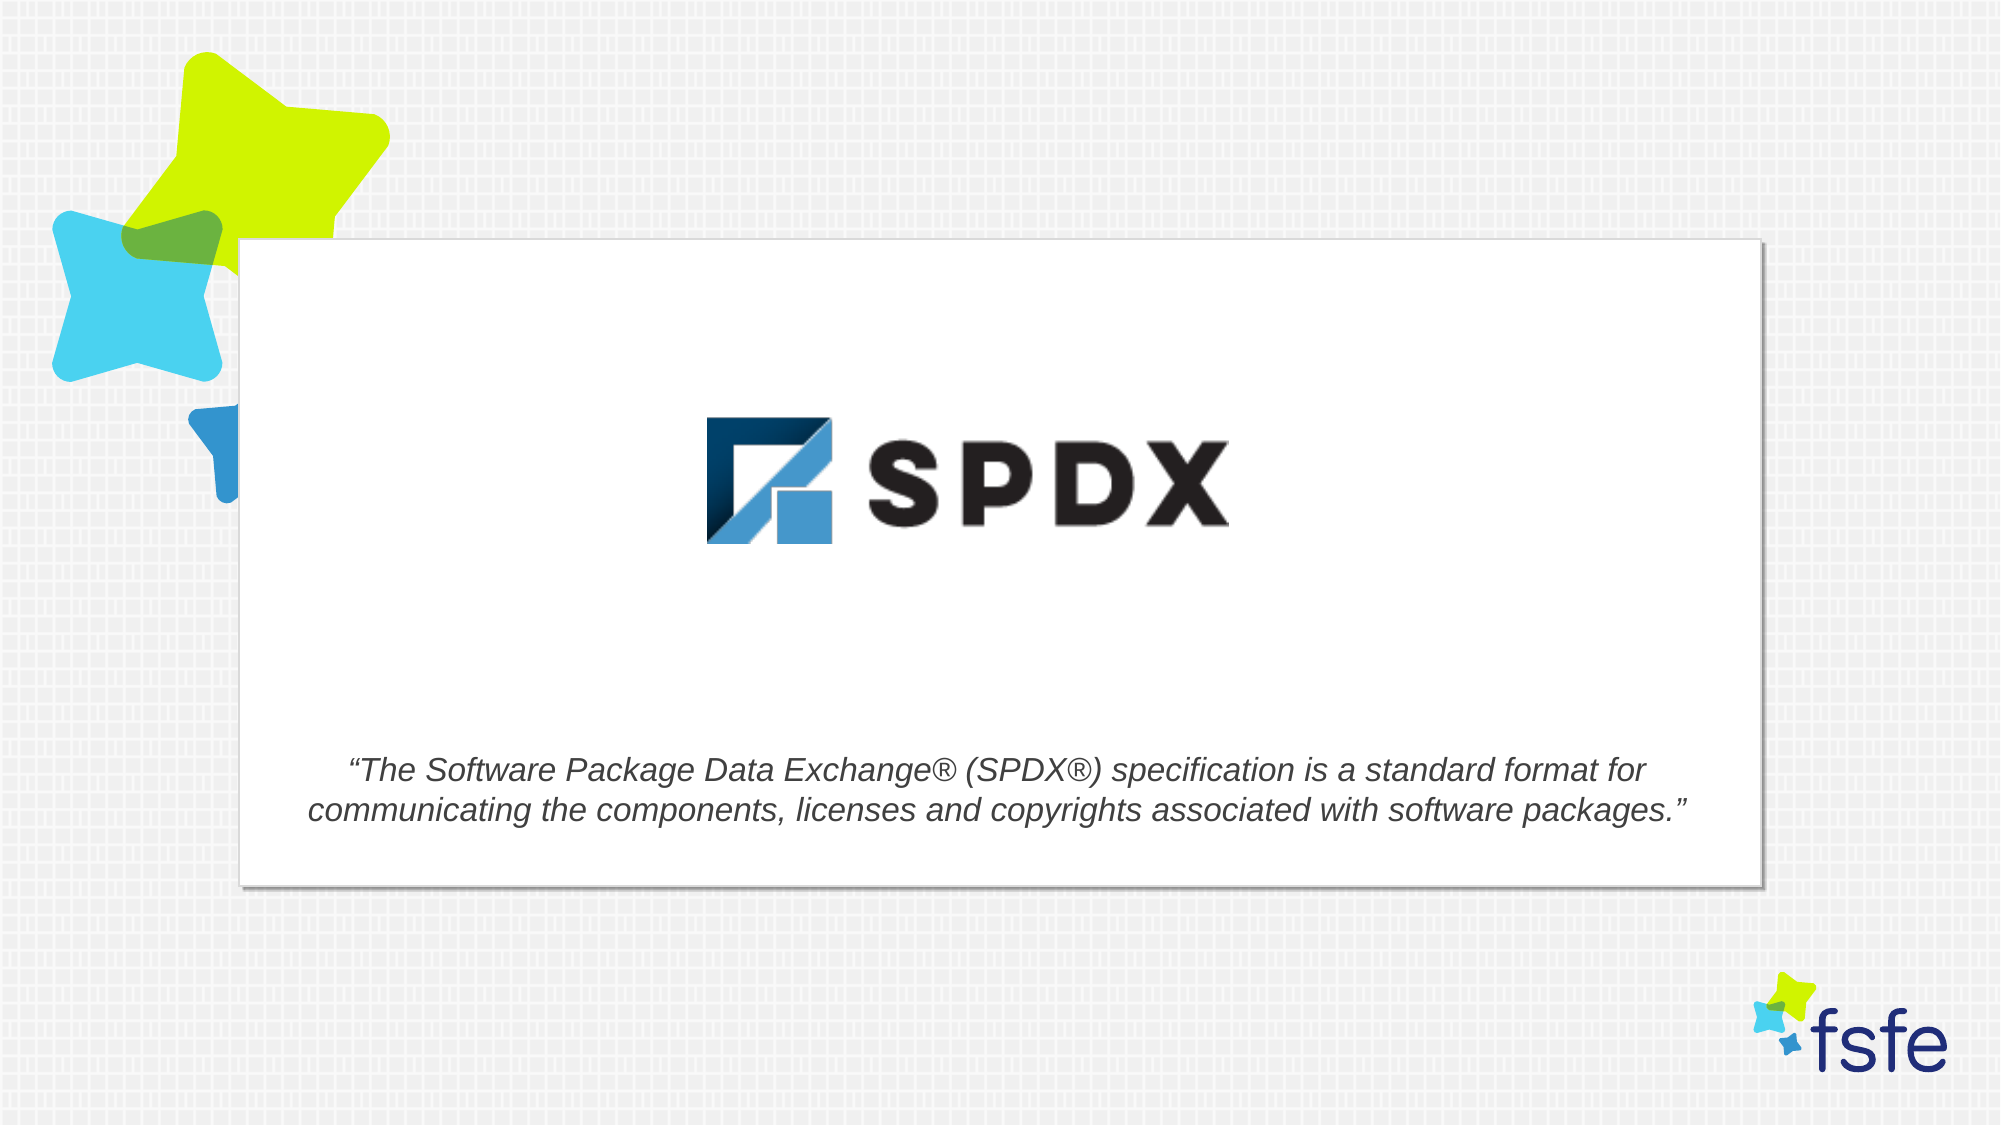

# “The Software Package Data Exchange® (SPDX®) specification is a standard format for communicating the components, licenses and copyrights associated with software packages.”